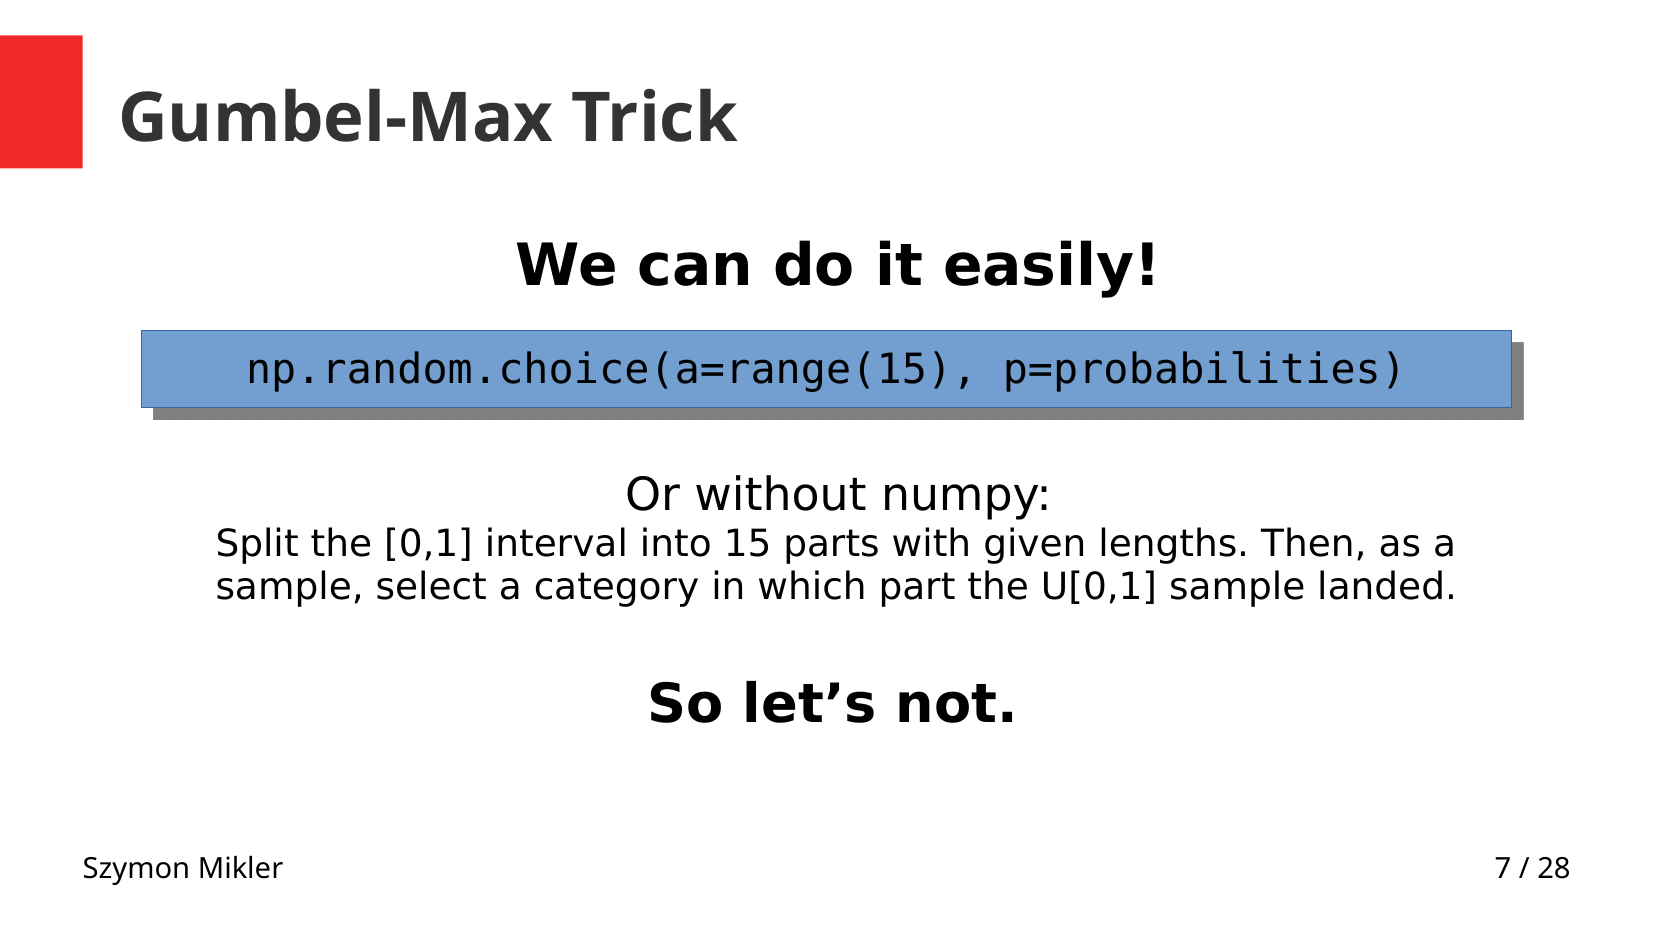

# Gumbel-Max Trick
We can do it easily!
np.random.choice(a=range(15), p=probabilities)
Or without numpy:
Split the [0,1] interval into 15 parts with given lengths. Then, as a sample, select a category in which part the U[0,1] sample landed.
 So let’s not.
Szymon Mikler
7